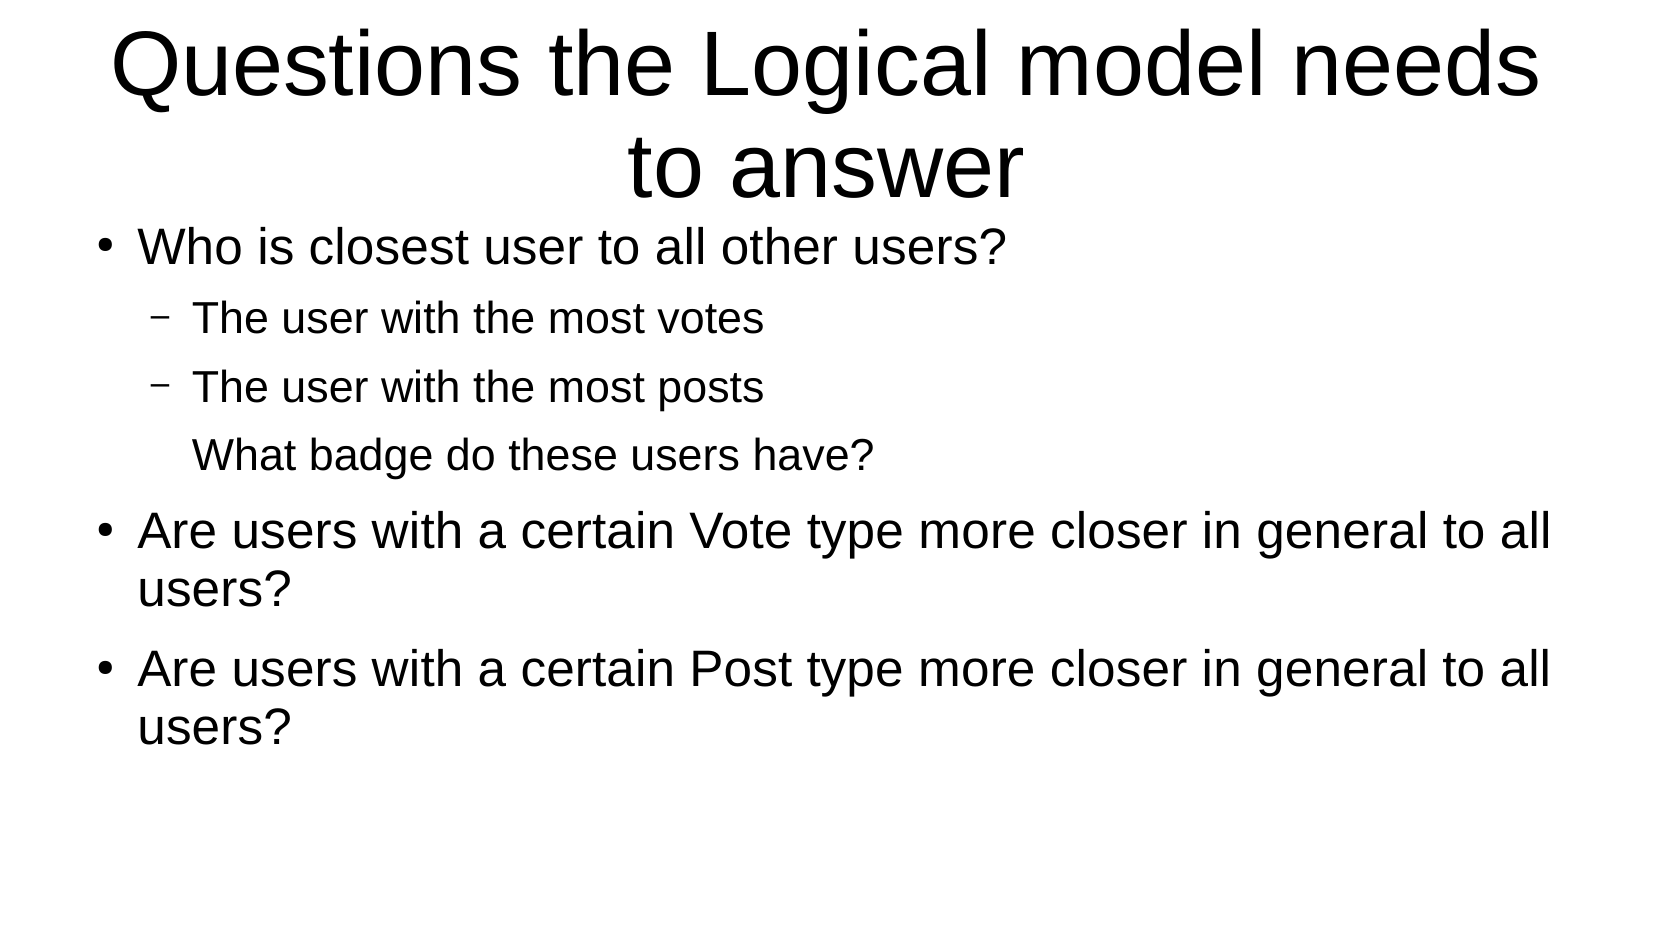

# Questions the Logical model needs to answer
Who is closest user to all other users?
The user with the most votes
The user with the most posts
What badge do these users have?
Are users with a certain Vote type more closer in general to all users?
Are users with a certain Post type more closer in general to all users?